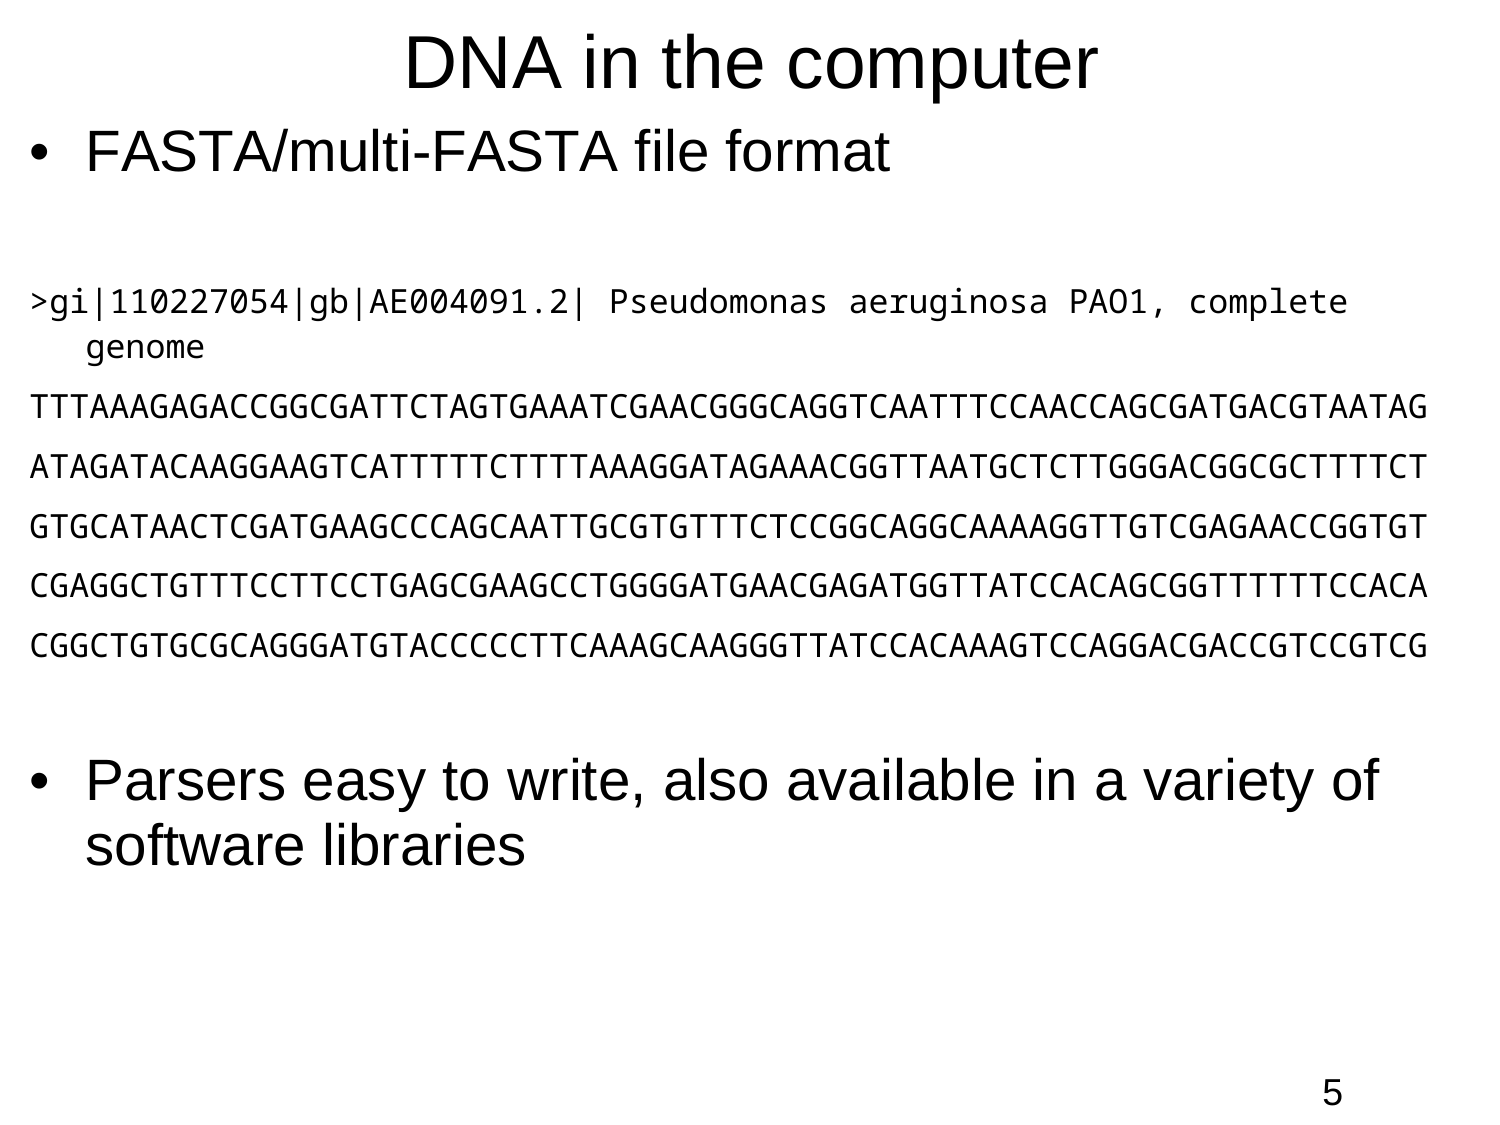

# DNA in the computer
FASTA/multi-FASTA file format
>gi|110227054|gb|AE004091.2| Pseudomonas aeruginosa PAO1, complete genome
TTTAAAGAGACCGGCGATTCTAGTGAAATCGAACGGGCAGGTCAATTTCCAACCAGCGATGACGTAATAG
ATAGATACAAGGAAGTCATTTTTCTTTTAAAGGATAGAAACGGTTAATGCTCTTGGGACGGCGCTTTTCT
GTGCATAACTCGATGAAGCCCAGCAATTGCGTGTTTCTCCGGCAGGCAAAAGGTTGTCGAGAACCGGTGT
CGAGGCTGTTTCCTTCCTGAGCGAAGCCTGGGGATGAACGAGATGGTTATCCACAGCGGTTTTTTCCACA
CGGCTGTGCGCAGGGATGTACCCCCTTCAAAGCAAGGGTTATCCACAAAGTCCAGGACGACCGTCCGTCG
Parsers easy to write, also available in a variety of software libraries
5